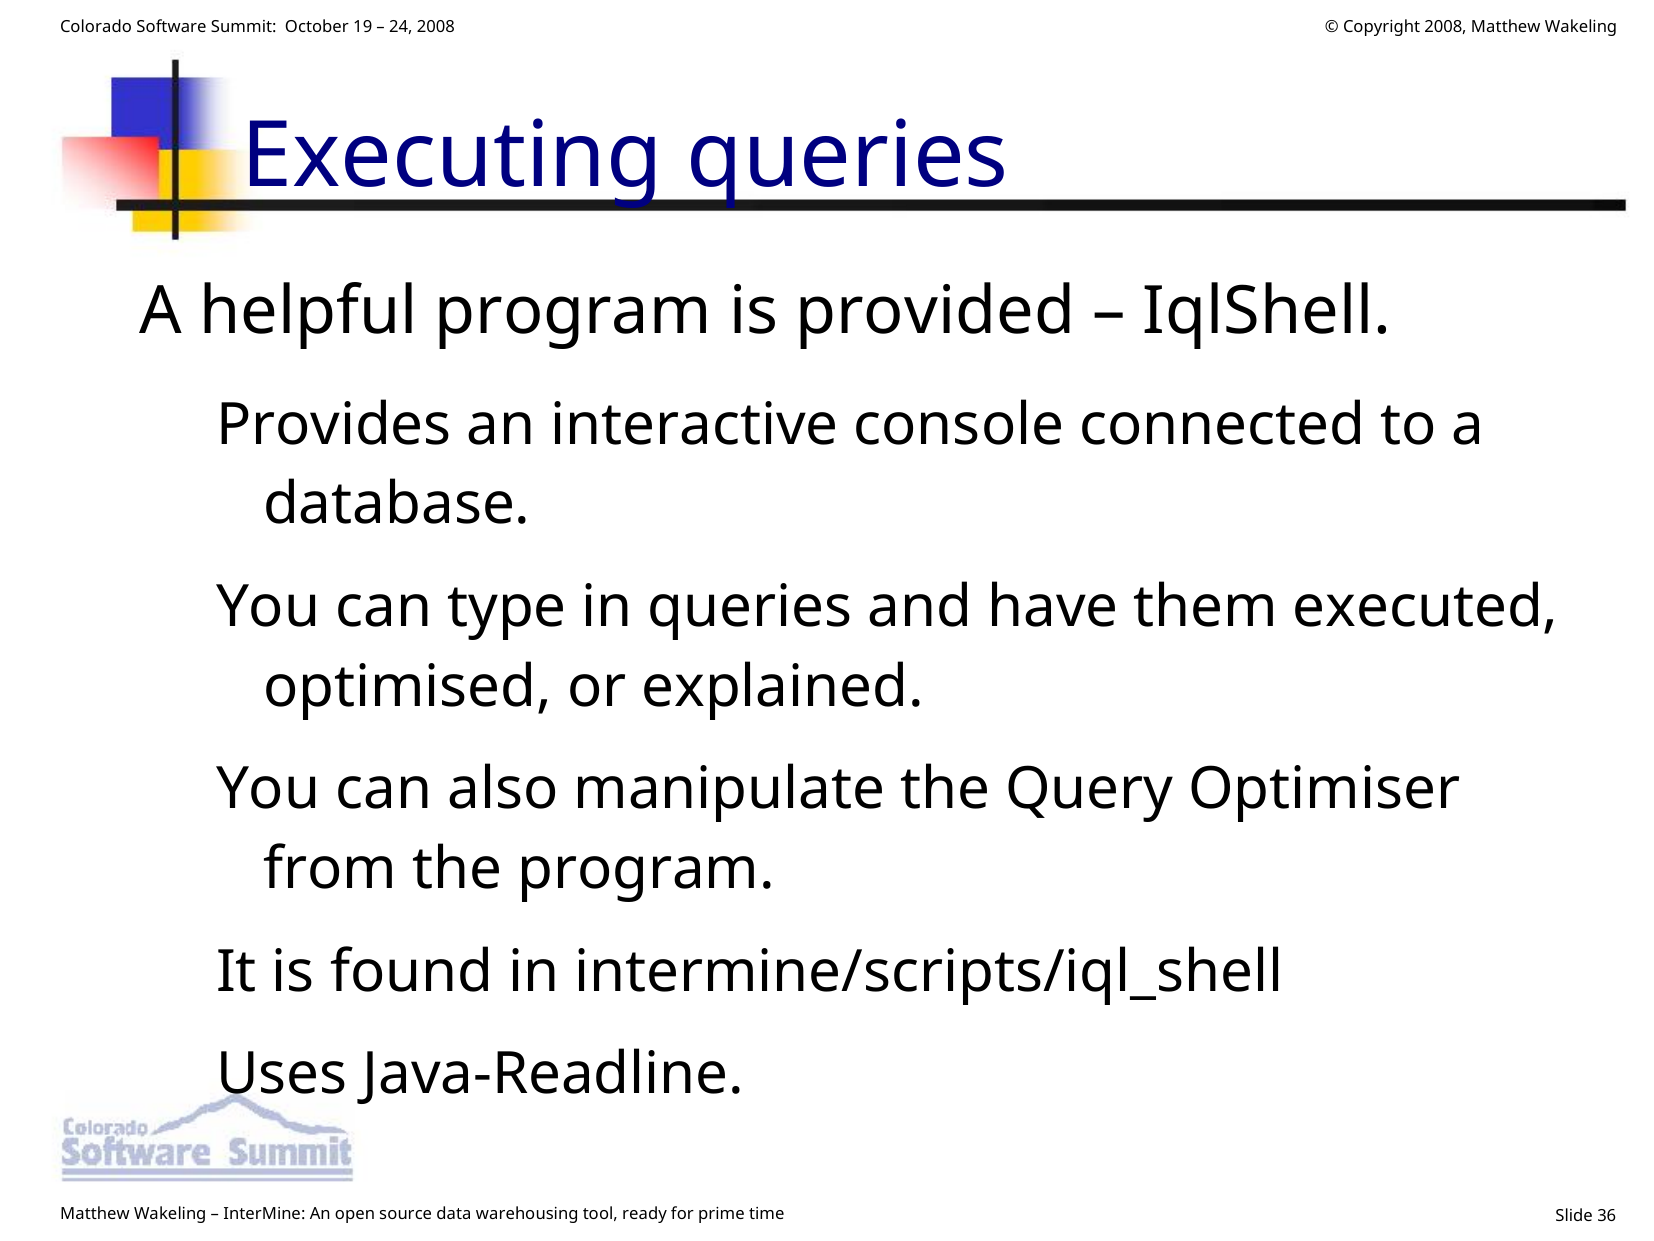

# Executing queries
A helpful program is provided – IqlShell.
Provides an interactive console connected to a database.
You can type in queries and have them executed, optimised, or explained.
You can also manipulate the Query Optimiser from the program.
It is found in intermine/scripts/iql_shell
Uses Java-Readline.